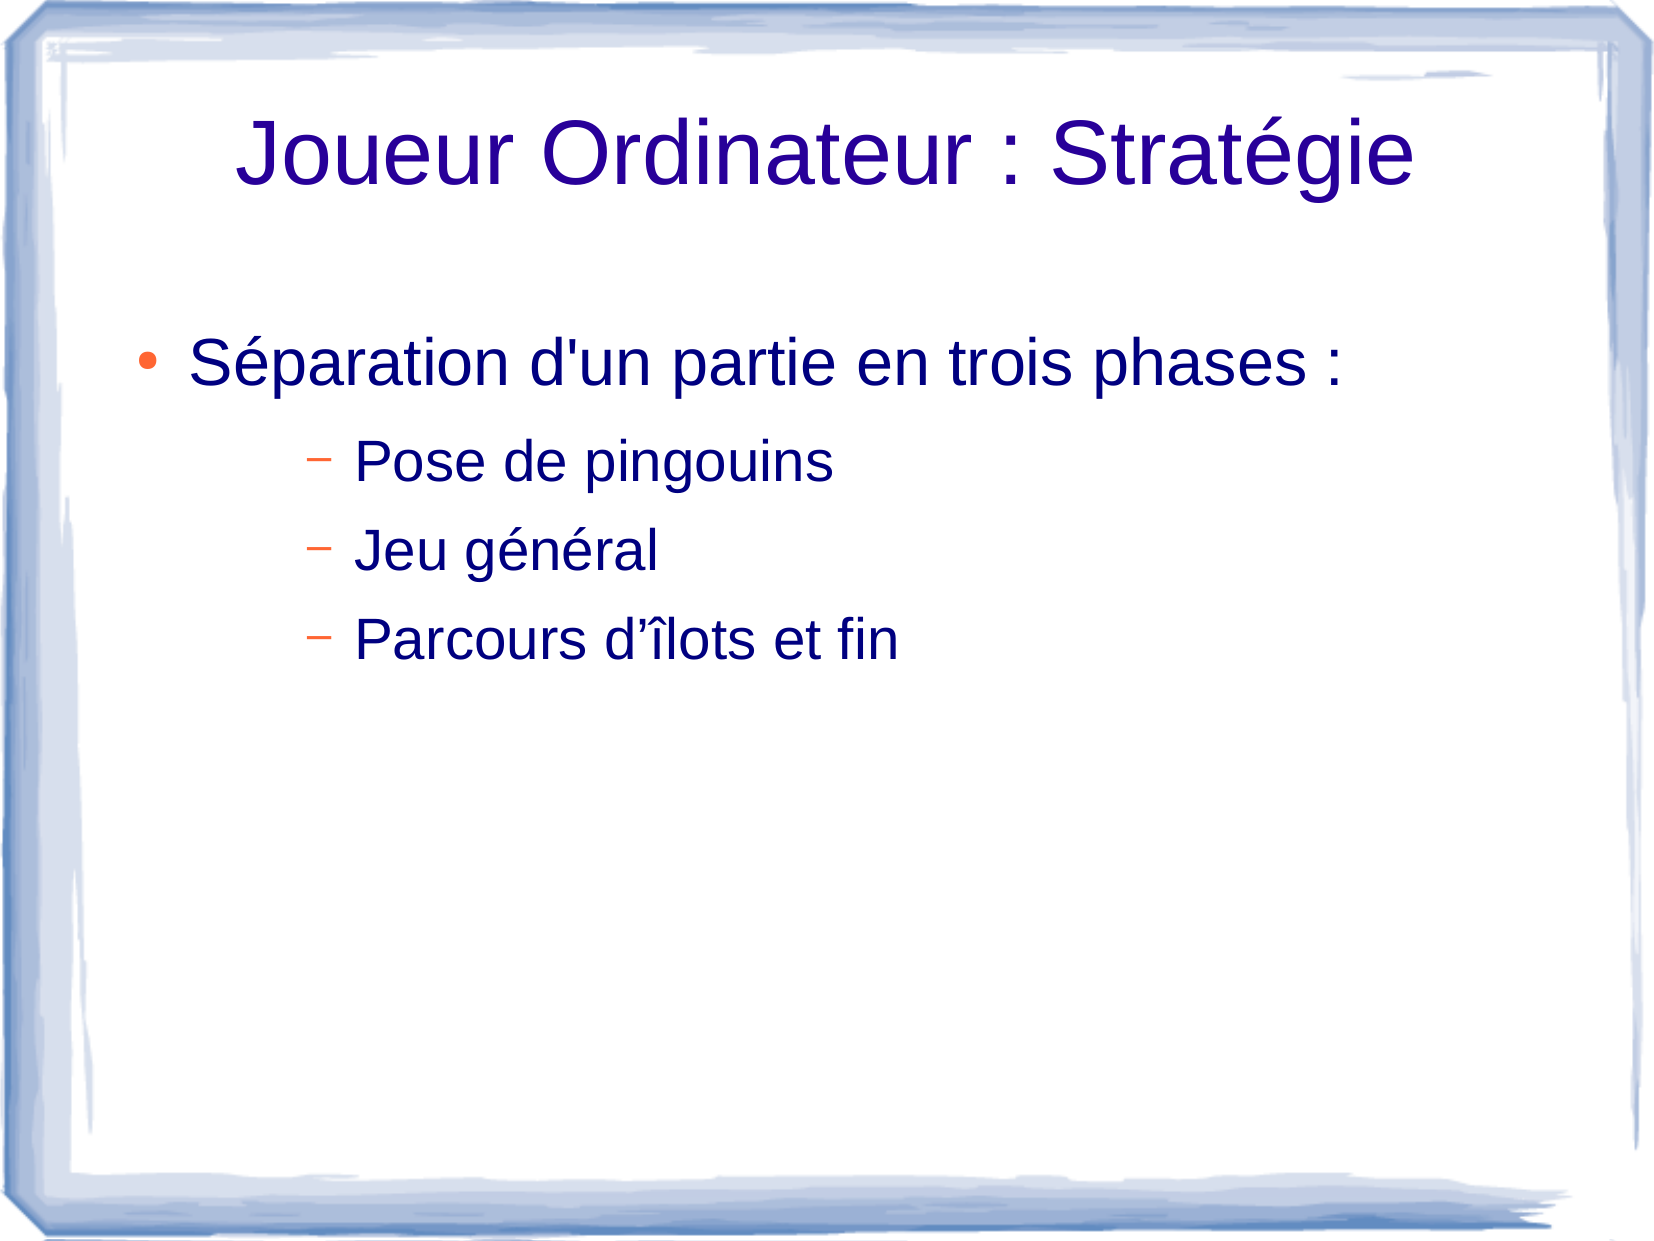

# Joueur Ordinateur : Stratégie
Séparation d'un partie en trois phases :
Pose de pingouins
Jeu général
Parcours d’îlots et fin